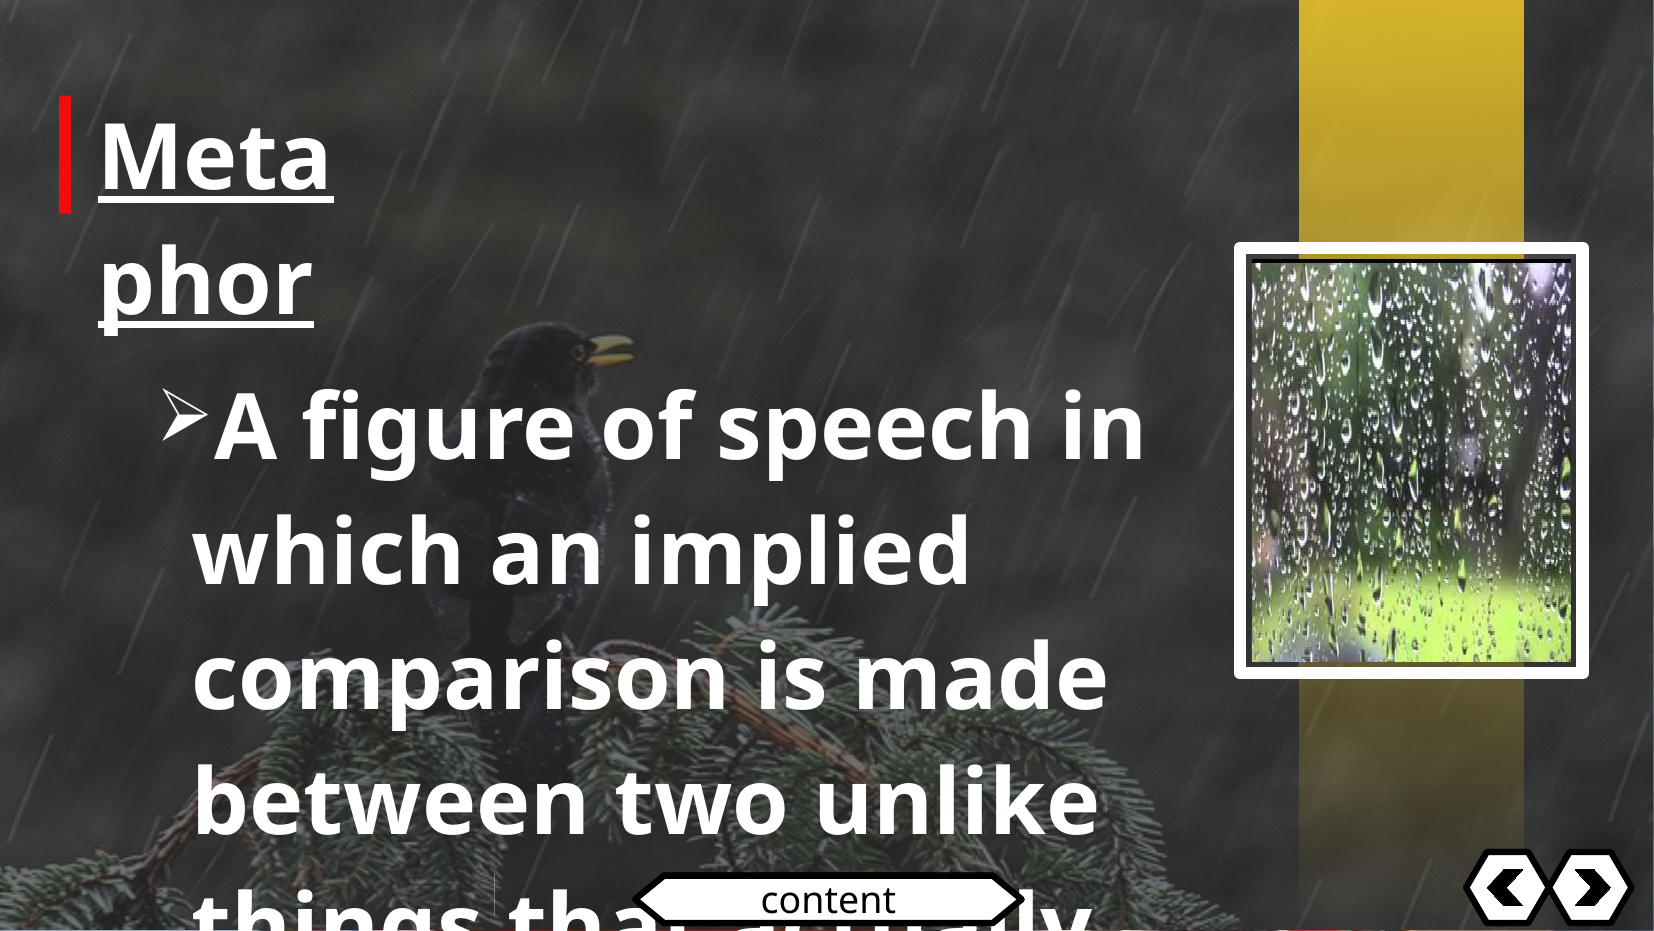

Metaphor
A figure of speech in which an implied comparison is made between two unlike things that actually have something in common
POETIC DEVICES
CONTENT
content